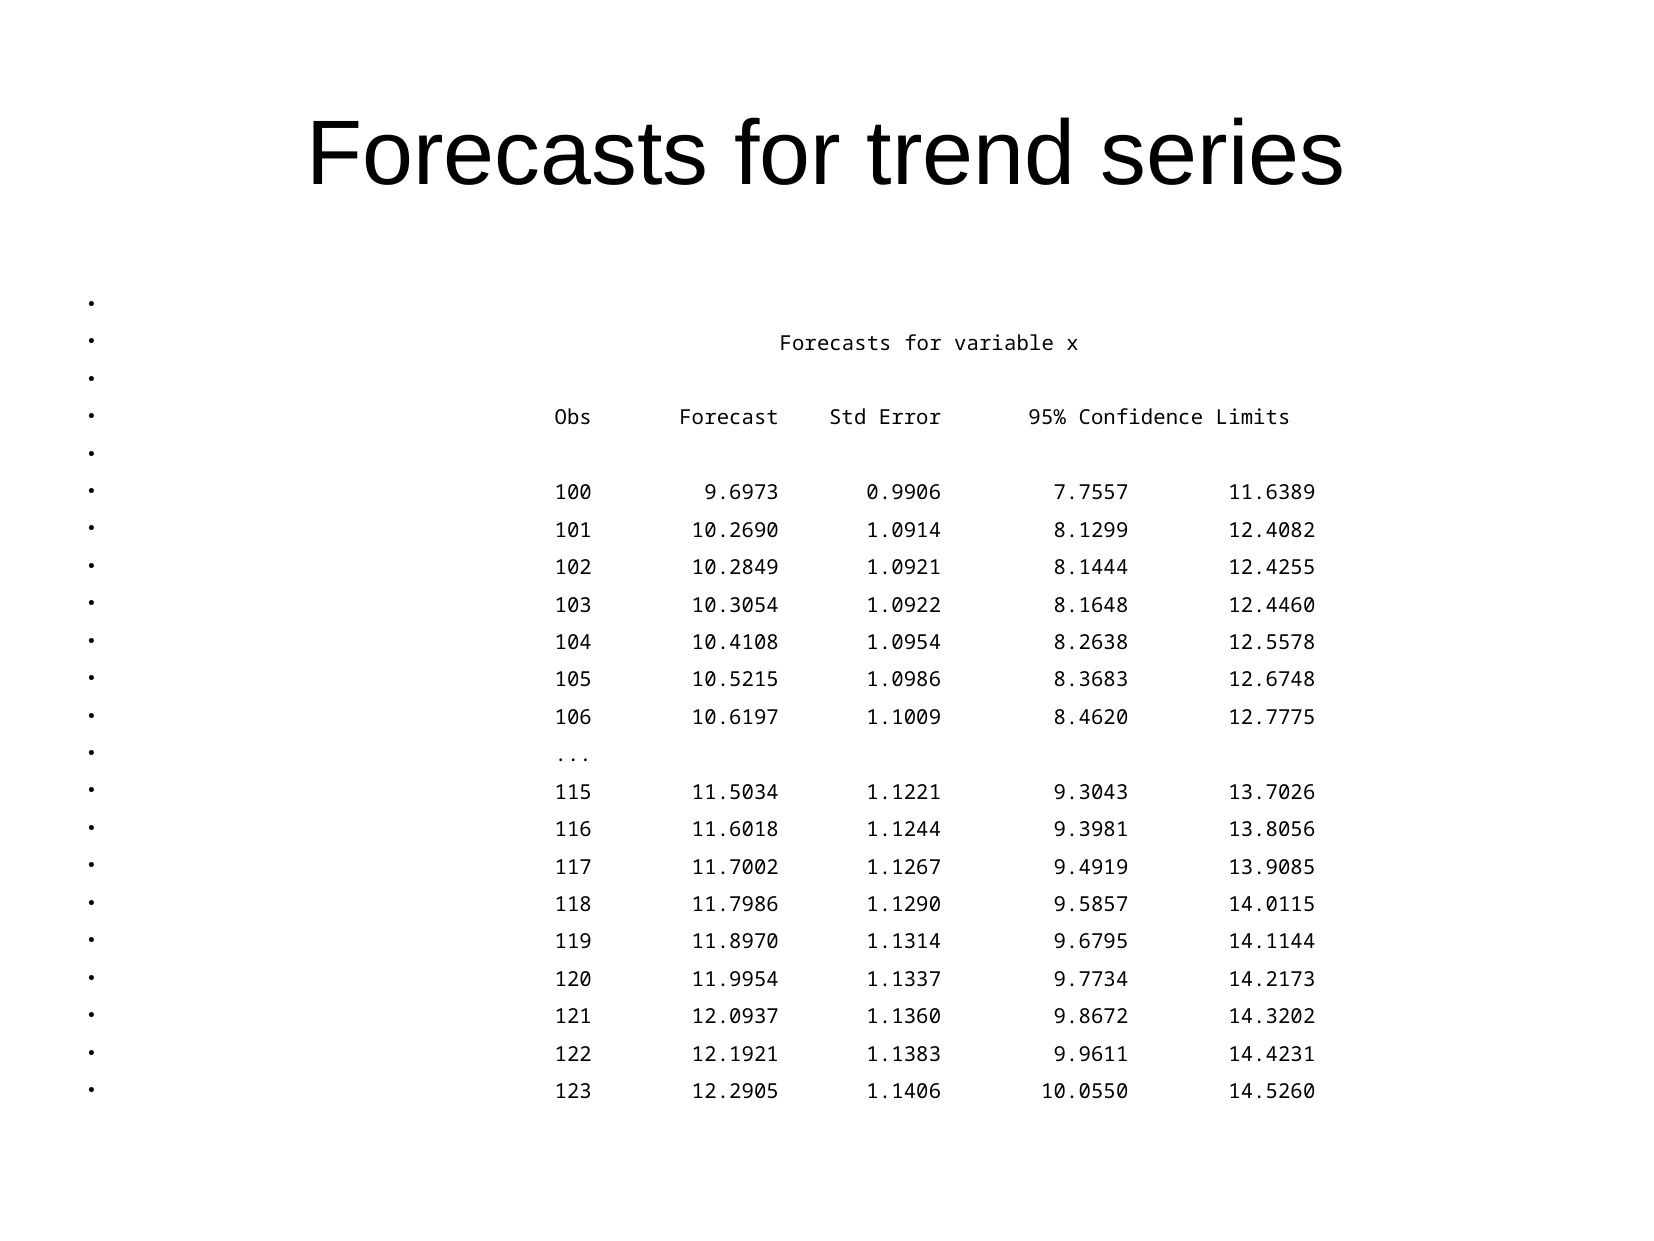

# Forecasts for trend series
 Forecasts for variable x
 Obs Forecast Std Error 95% Confidence Limits
 100 9.6973 0.9906 7.7557 11.6389
 101 10.2690 1.0914 8.1299 12.4082
 102 10.2849 1.0921 8.1444 12.4255
 103 10.3054 1.0922 8.1648 12.4460
 104 10.4108 1.0954 8.2638 12.5578
 105 10.5215 1.0986 8.3683 12.6748
 106 10.6197 1.1009 8.4620 12.7775
 ...
 115 11.5034 1.1221 9.3043 13.7026
 116 11.6018 1.1244 9.3981 13.8056
 117 11.7002 1.1267 9.4919 13.9085
 118 11.7986 1.1290 9.5857 14.0115
 119 11.8970 1.1314 9.6795 14.1144
 120 11.9954 1.1337 9.7734 14.2173
 121 12.0937 1.1360 9.8672 14.3202
 122 12.1921 1.1383 9.9611 14.4231
 123 12.2905 1.1406 10.0550 14.5260